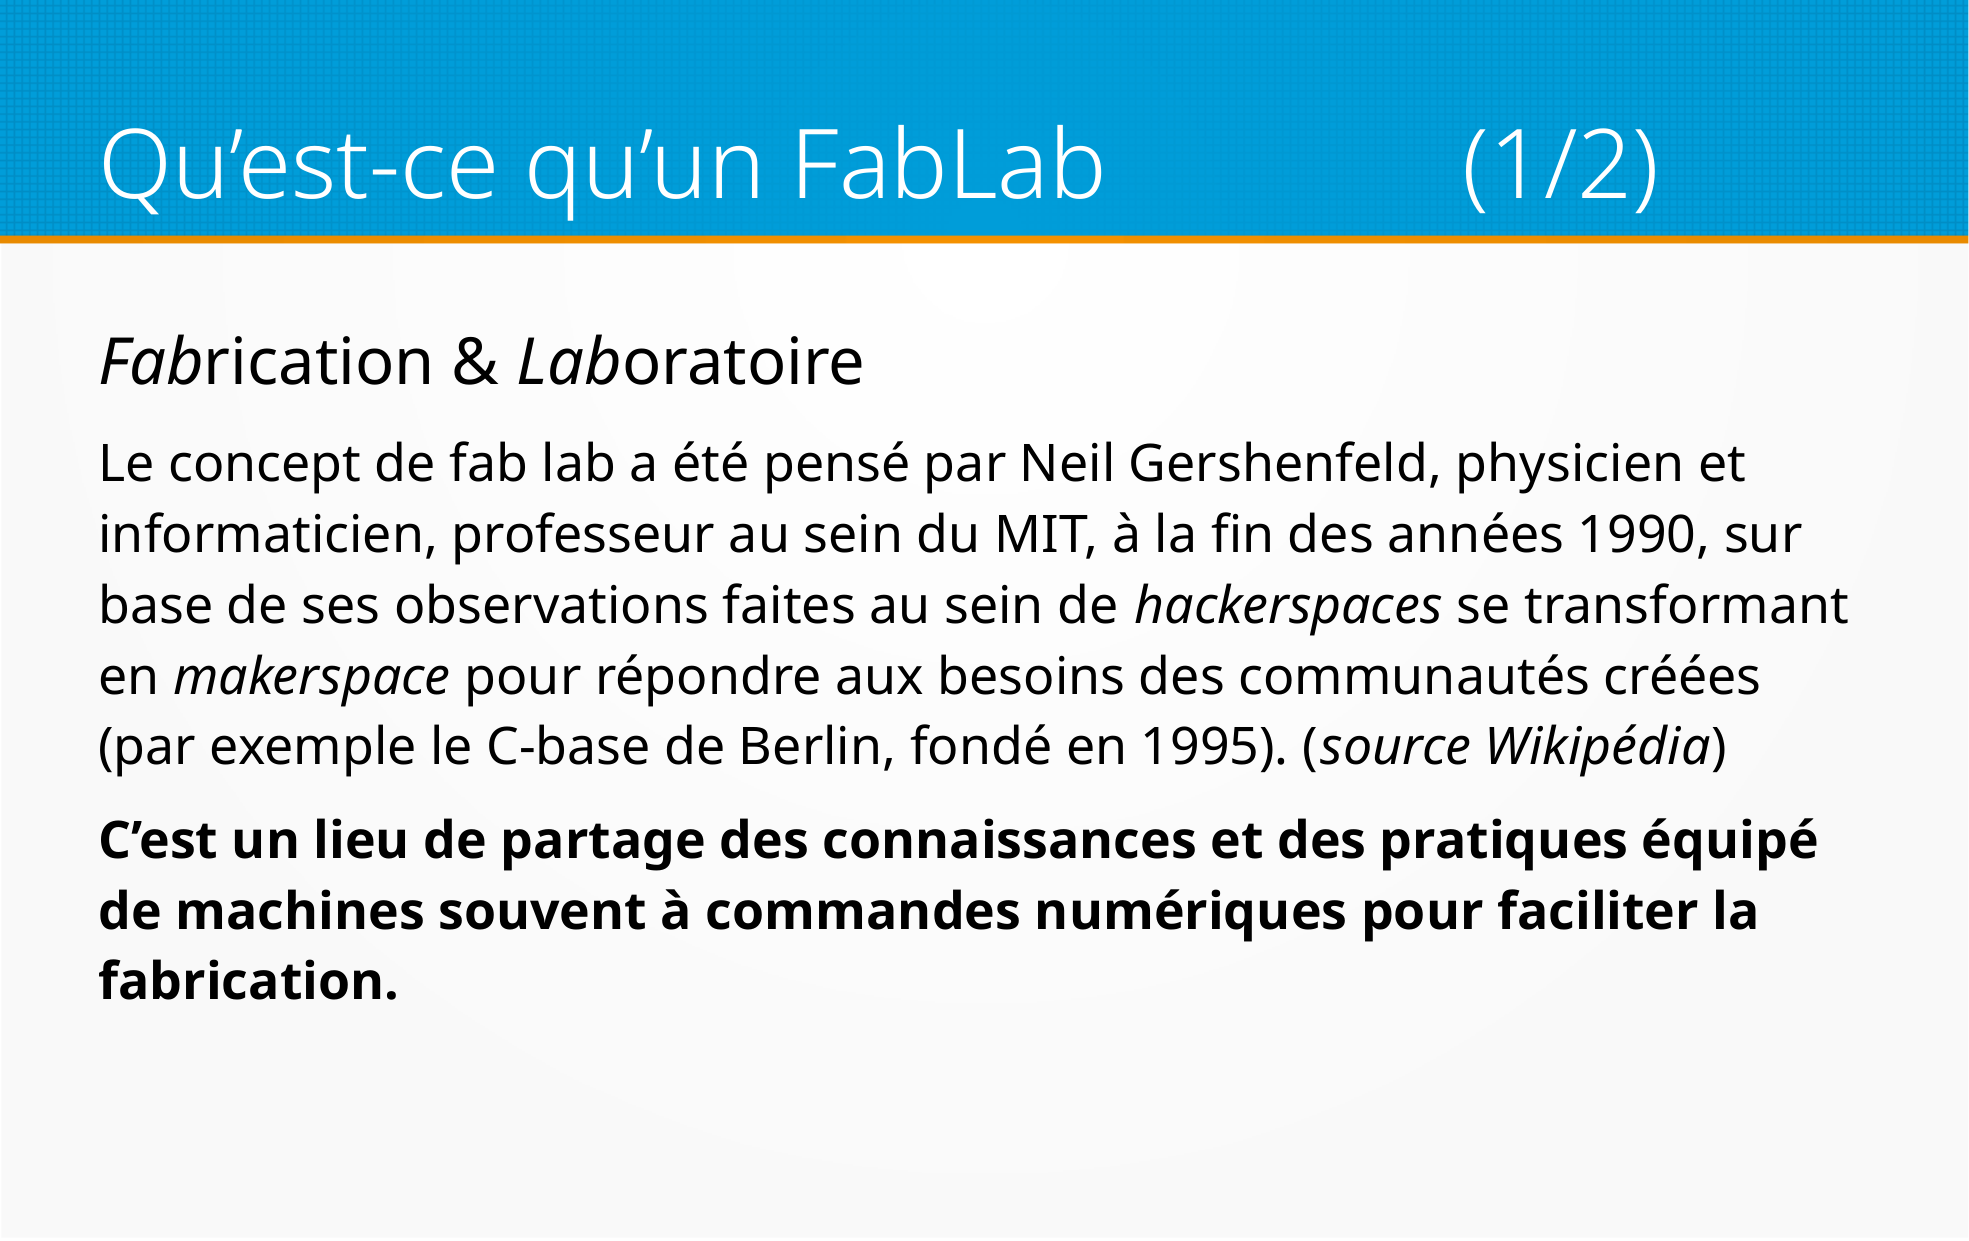

# Qu’est-ce qu’un FabLab 	(1/2)
Fabrication & Laboratoire
Le concept de fab lab a été pensé par Neil Gershenfeld, physicien et informaticien, professeur au sein du MIT, à la fin des années 1990, sur base de ses observations faites au sein de hackerspaces se transformant en makerspace pour répondre aux besoins des communautés créées (par exemple le C-base de Berlin, fondé en 1995). (source Wikipédia)
C’est un lieu de partage des connaissances et des pratiques équipé de machines souvent à commandes numériques pour faciliter la fabrication.